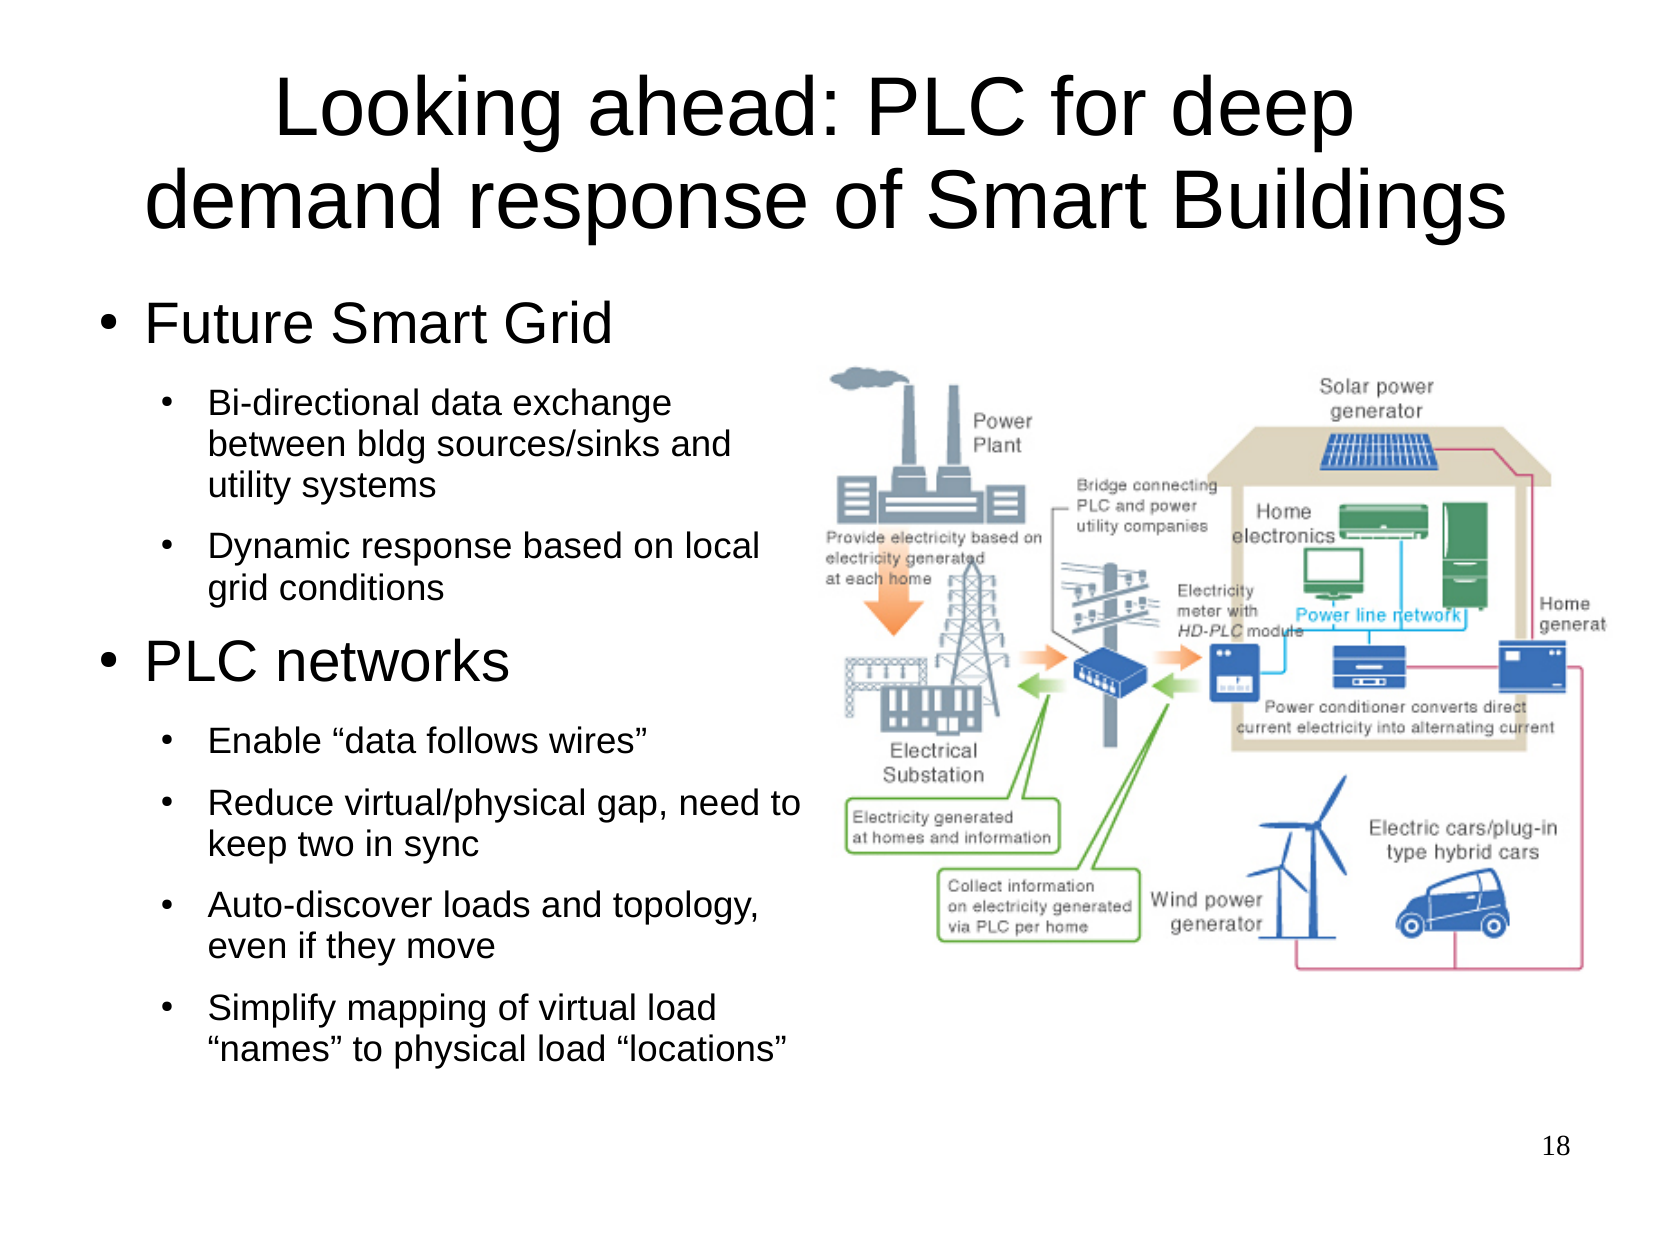

# Looking ahead: PLC for deep demand response of Smart Buildings
Future Smart Grid
Bi-directional data exchange between bldg sources/sinks and utility systems
Dynamic response based on local grid conditions
PLC networks
Enable “data follows wires”
Reduce virtual/physical gap, need to keep two in sync
Auto-discover loads and topology, even if they move
Simplify mapping of virtual load “names” to physical load “locations”
18